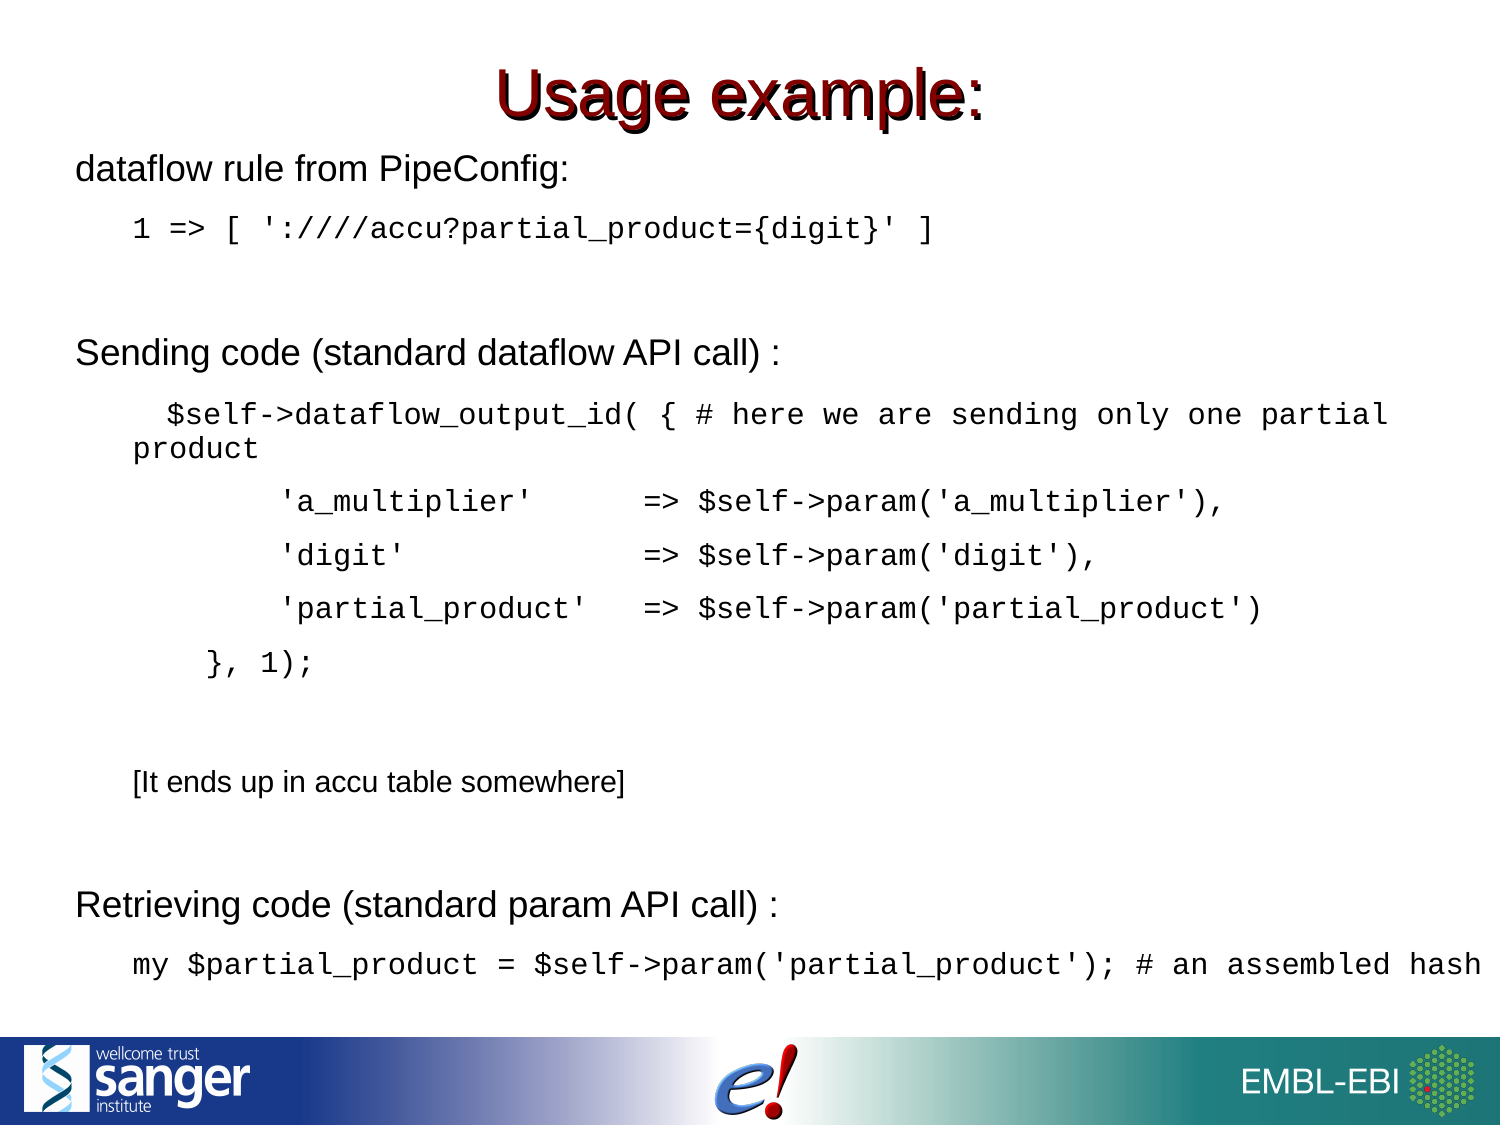

# Usage example:
dataflow rule from PipeConfig:
1 => [ ':////accu?partial_product={digit}' ]
Sending code (standard dataflow API call) :
 $self->dataflow_output_id( { # here we are sending only one partial product
 'a_multiplier' => $self->param('a_multiplier'),
 'digit' => $self->param('digit'),
 'partial_product' => $self->param('partial_product')
 }, 1);
[It ends up in accu table somewhere]
Retrieving code (standard param API call) :
my $partial_product = $self->param('partial_product'); # an assembled hash